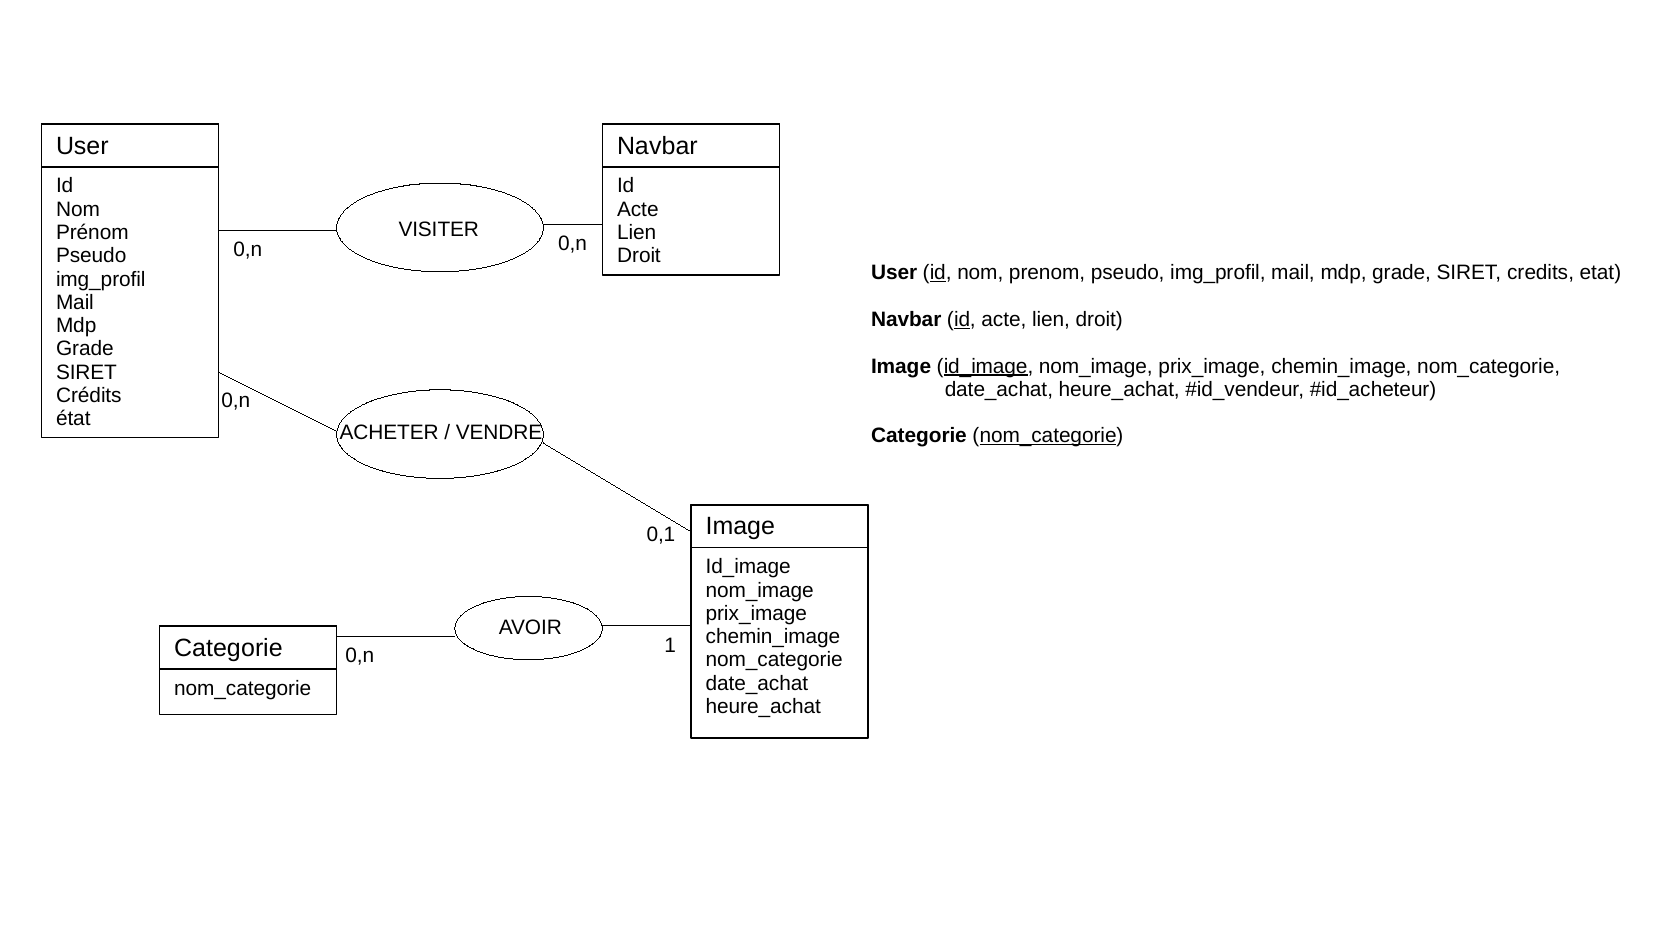

User
Navbar
Id
Nom
Prénom
Pseudo
img_profil
Mail
Mdp
Grade
SIRET
Crédits
état
Id
Acte
Lien
Droit
VISITER
0,n
0,n
User (id, nom, prenom, pseudo, img_profil, mail, mdp, grade, SIRET, credits, etat)
Navbar (id, acte, lien, droit)
Image (id_image, nom_image, prix_image, chemin_image, nom_categorie, 		date_achat, heure_achat, #id_vendeur, #id_acheteur)
Categorie (nom_categorie)
0,n
ACHETER / VENDRE
Image
0,1
Id_image
nom_image
prix_image
chemin_image
nom_categorie
date_achat
heure_achat
AVOIR
Categorie
1
0,n
nom_categorie